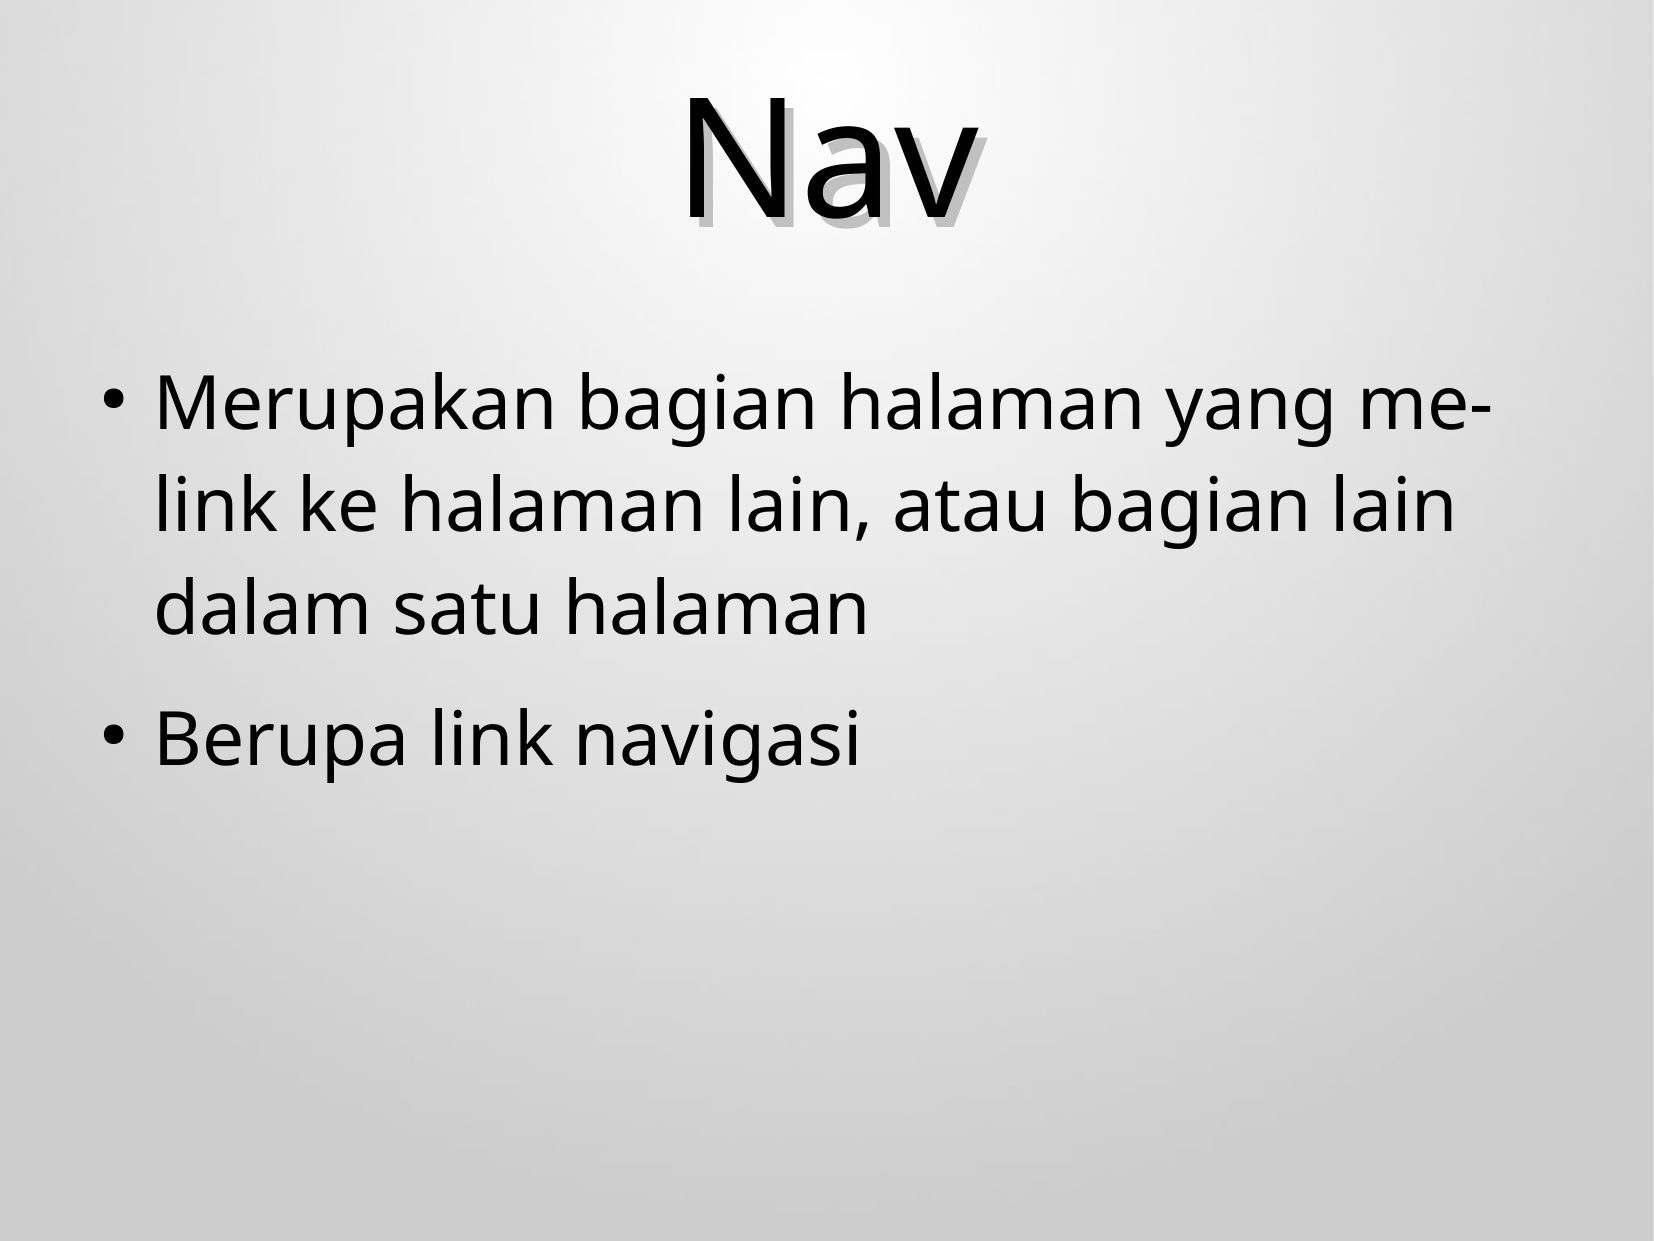

# Nav
Merupakan bagian halaman yang me-link ke halaman lain, atau bagian lain dalam satu halaman
Berupa link navigasi